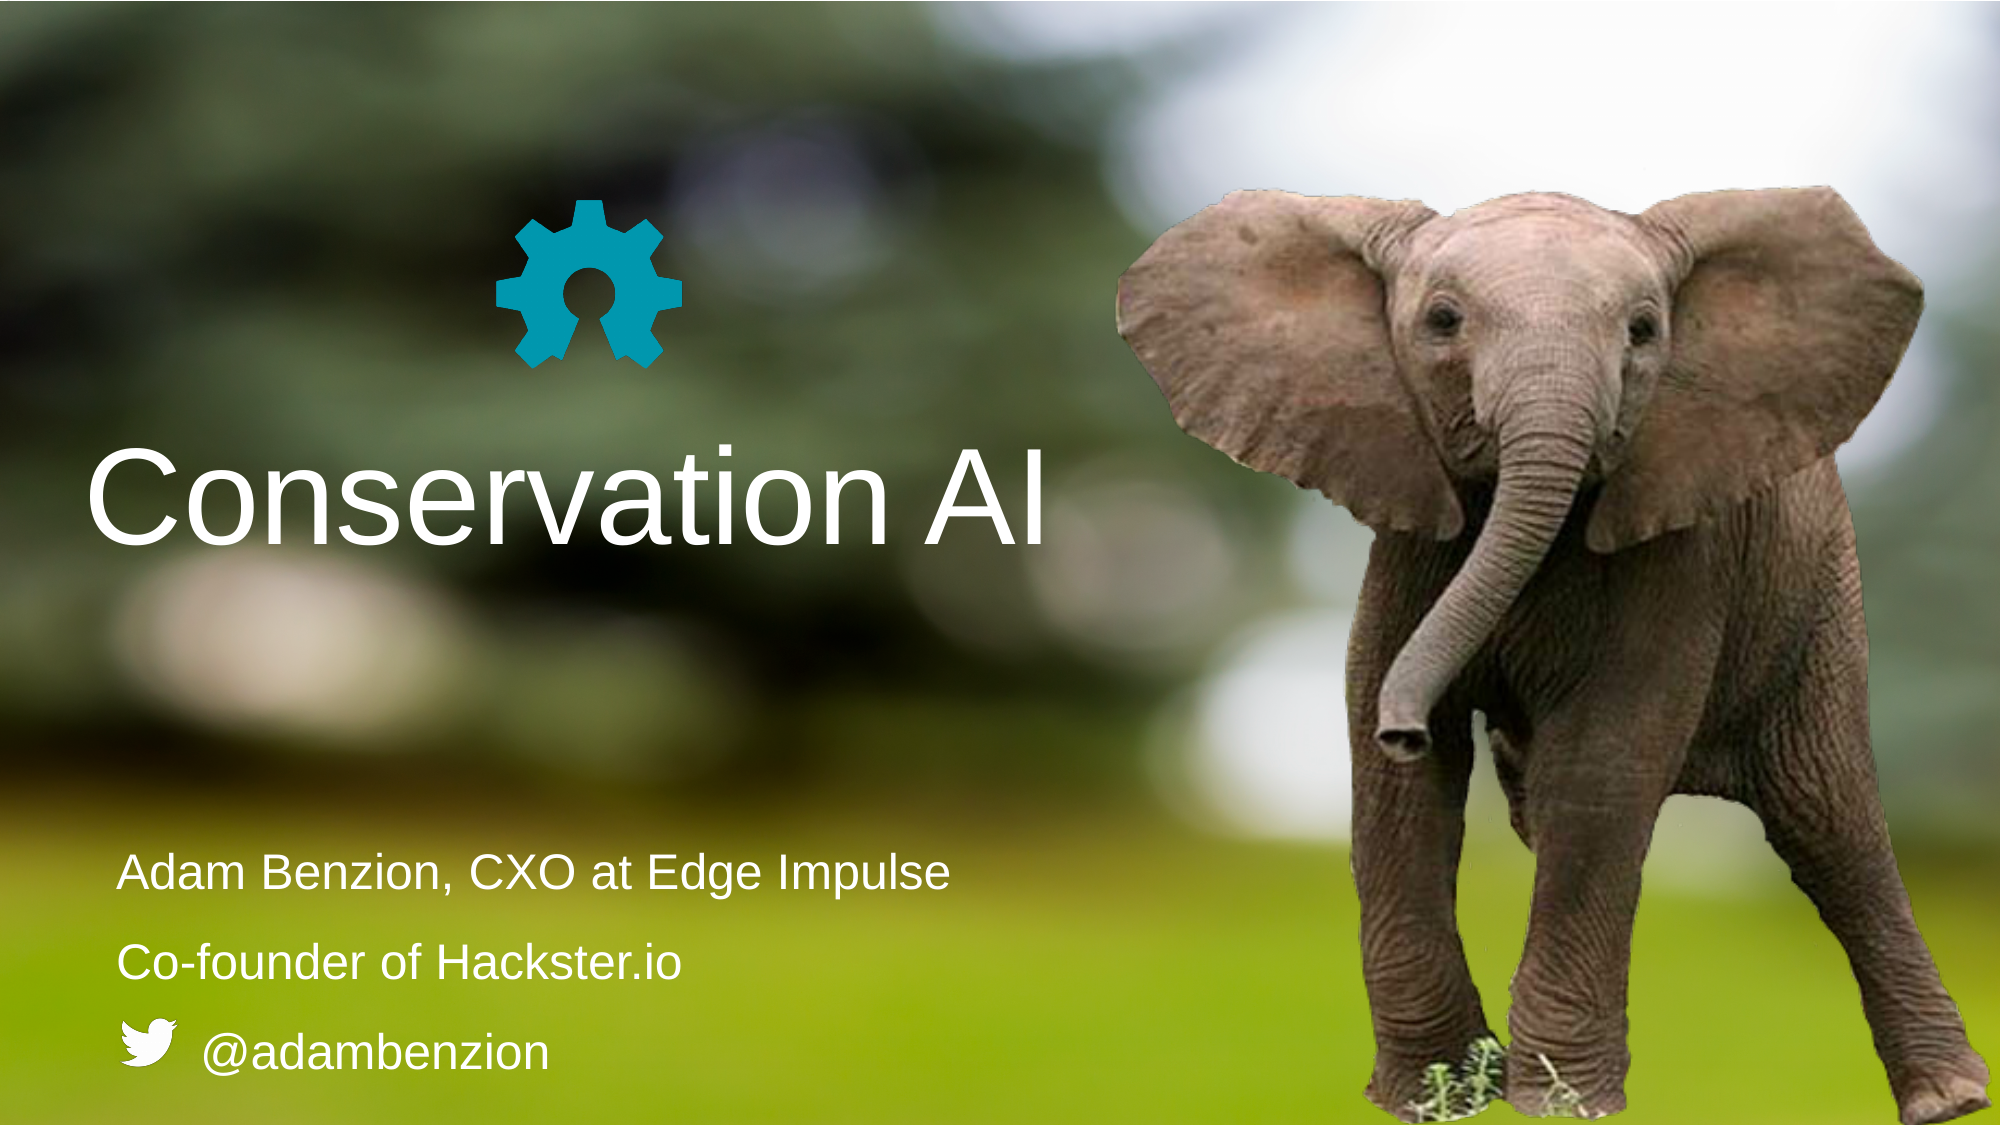

Conservation AI
Adam Benzion, CXO at Edge Impulse
Co-founder of Hackster.io
 @adambenzion